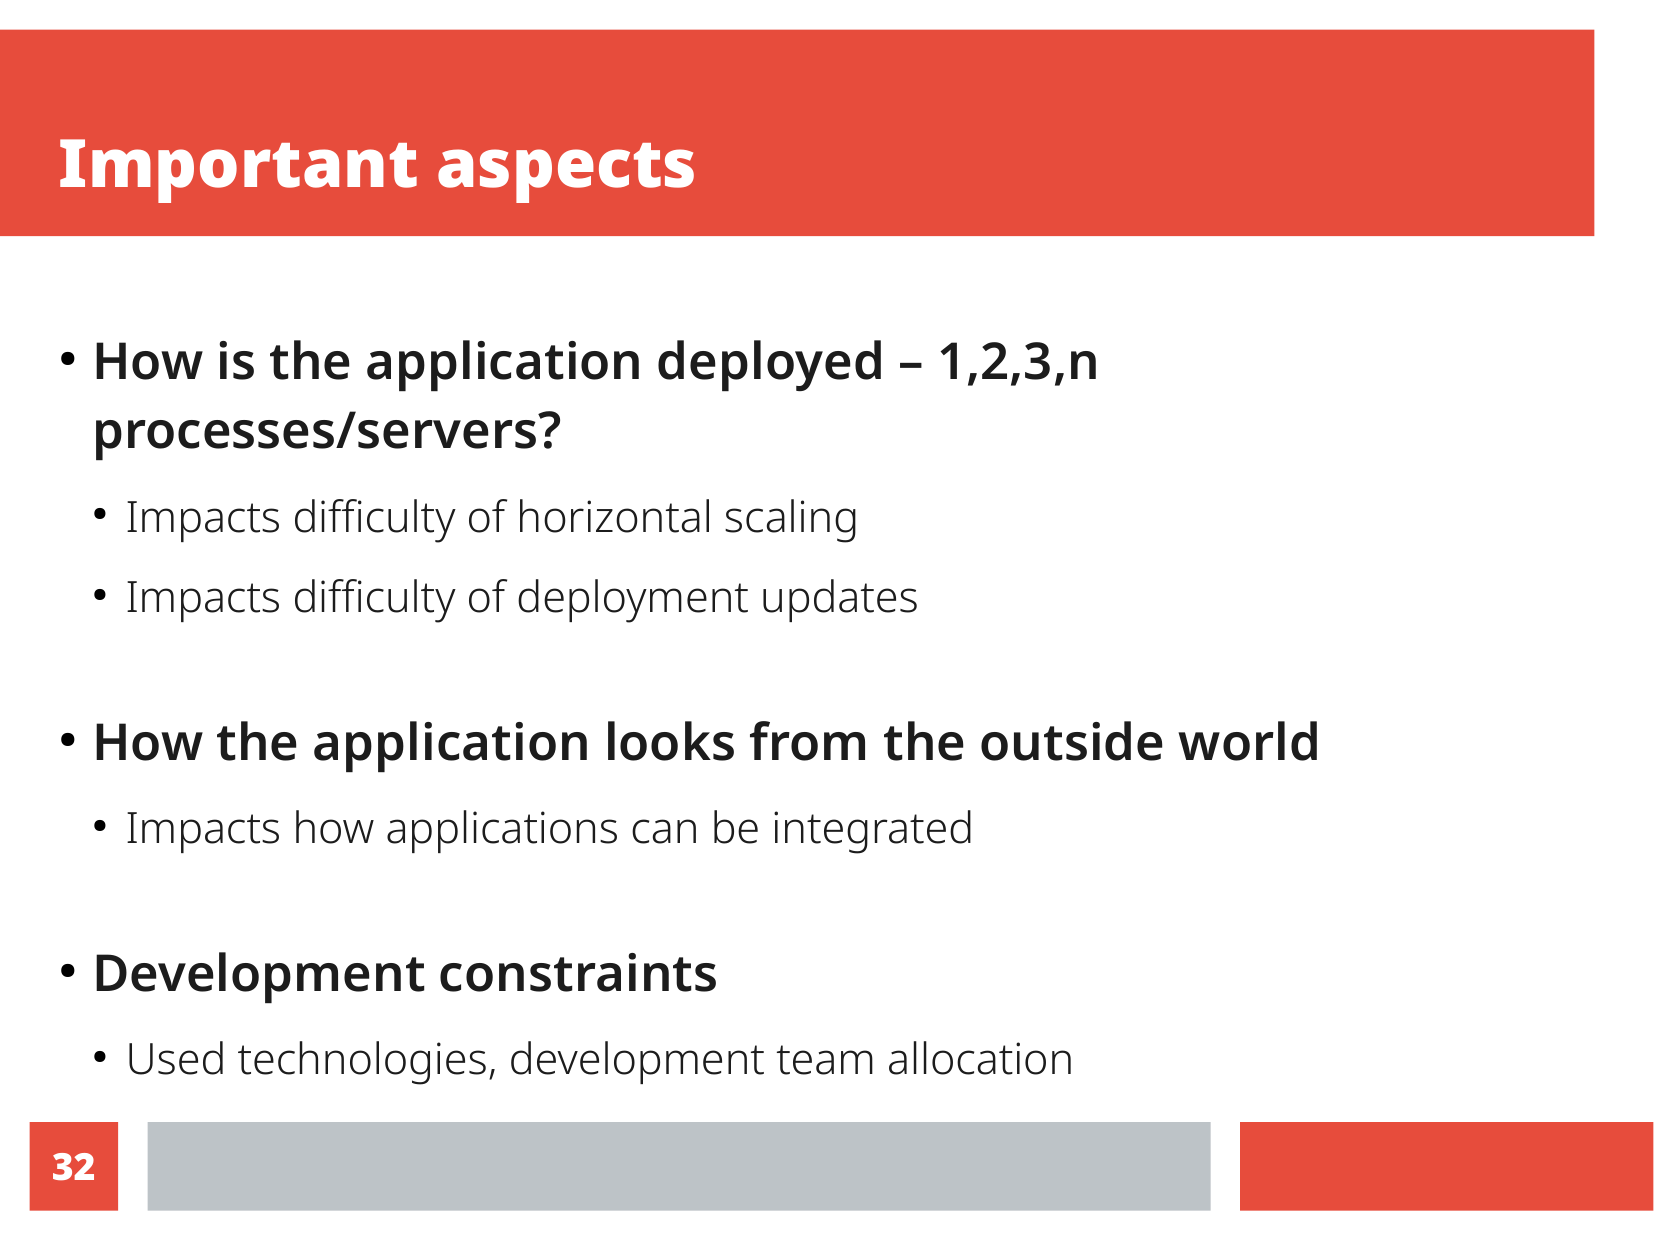

# Important aspects
How is the application deployed – 1,2,3,n processes/servers?
Impacts difficulty of horizontal scaling
Impacts difficulty of deployment updates
How the application looks from the outside world
Impacts how applications can be integrated
Development constraints
Used technologies, development team allocation
32